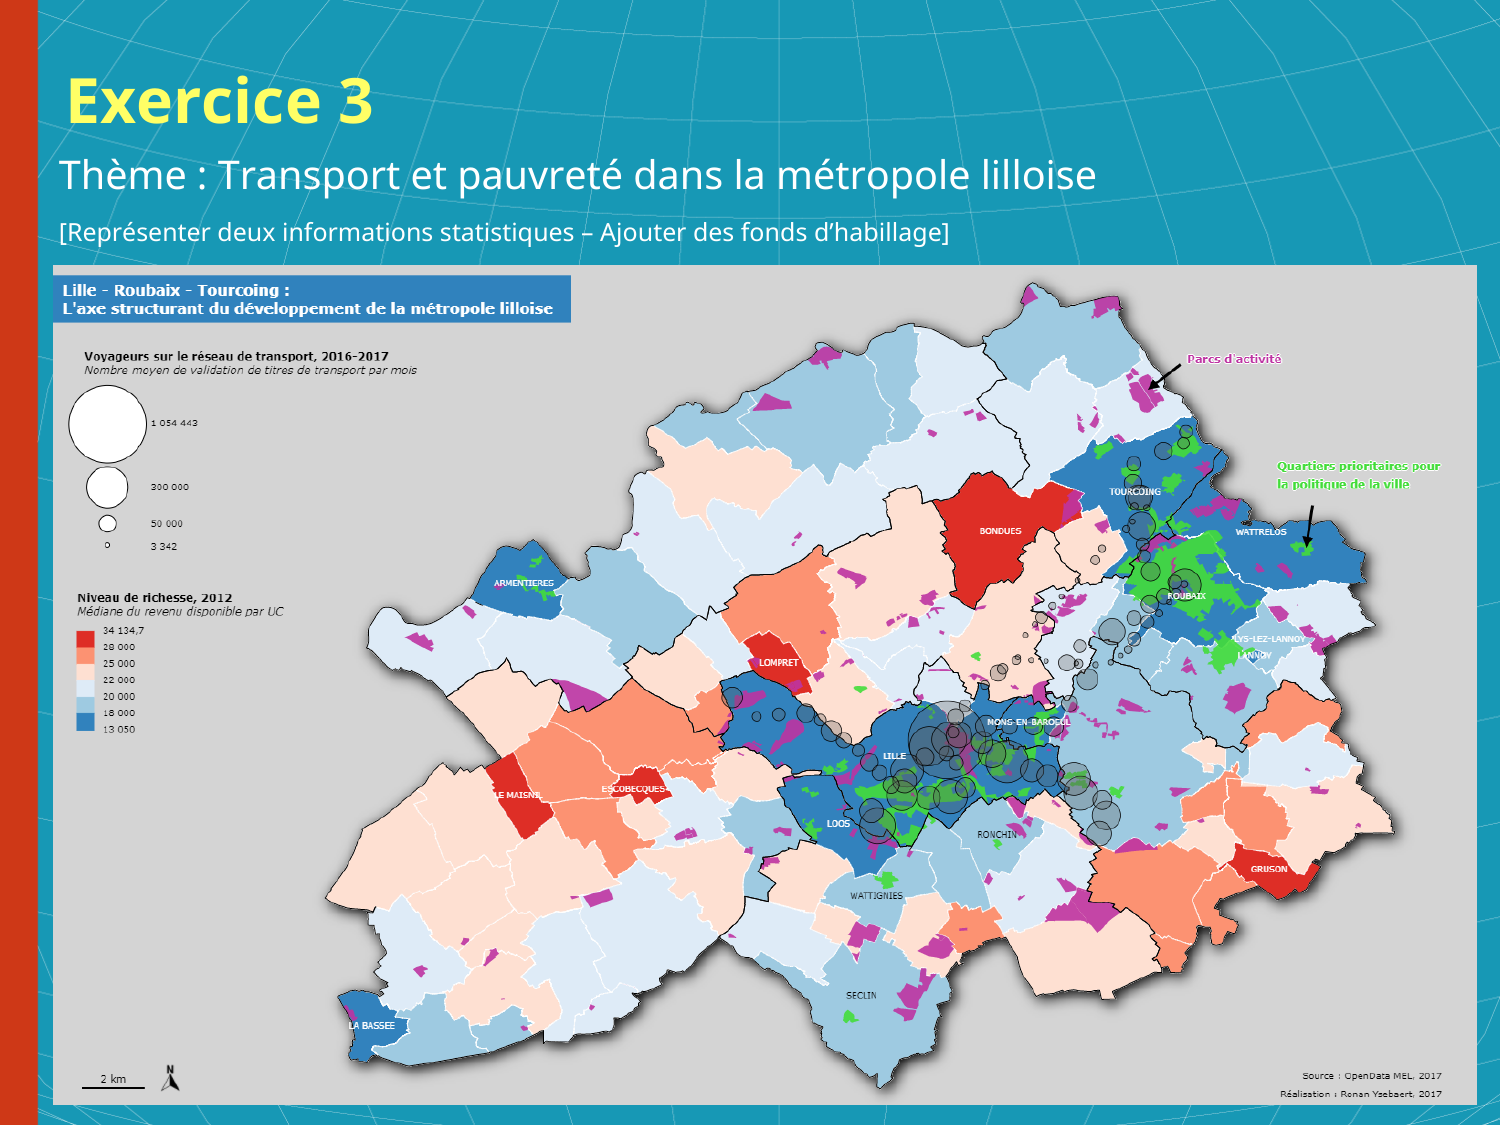

# Exercice 3
Thème : Transport et pauvreté dans la métropole lilloise
[Représenter deux informations statistiques – Ajouter des fonds d’habillage]